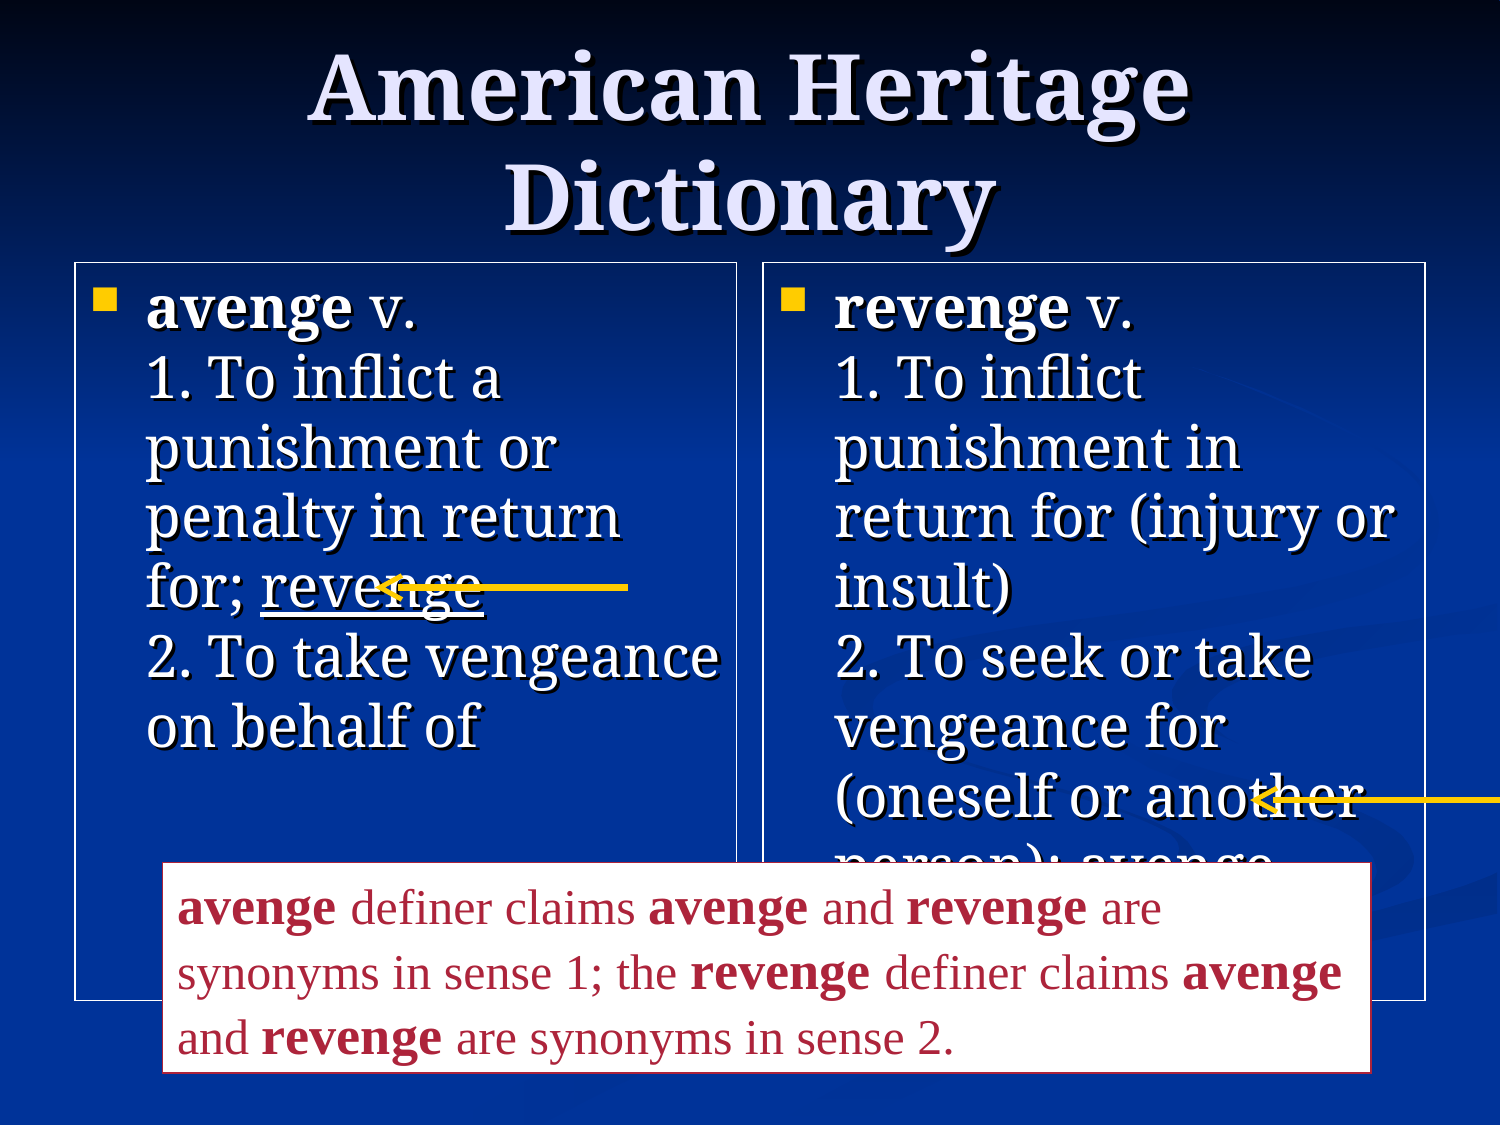

# American Heritage Dictionary
avenge v.
1. To inflict a punishment or penalty in return for; revenge
2. To take vengeance on behalf of
revenge v.
1. To inflict punishment in return for (injury or insult)
2. To seek or take vengeance for (oneself or another person); avenge
avenge definer claims avenge and revenge are
synonyms in sense 1; the revenge definer claims avenge
and revenge are synonyms in sense 2.